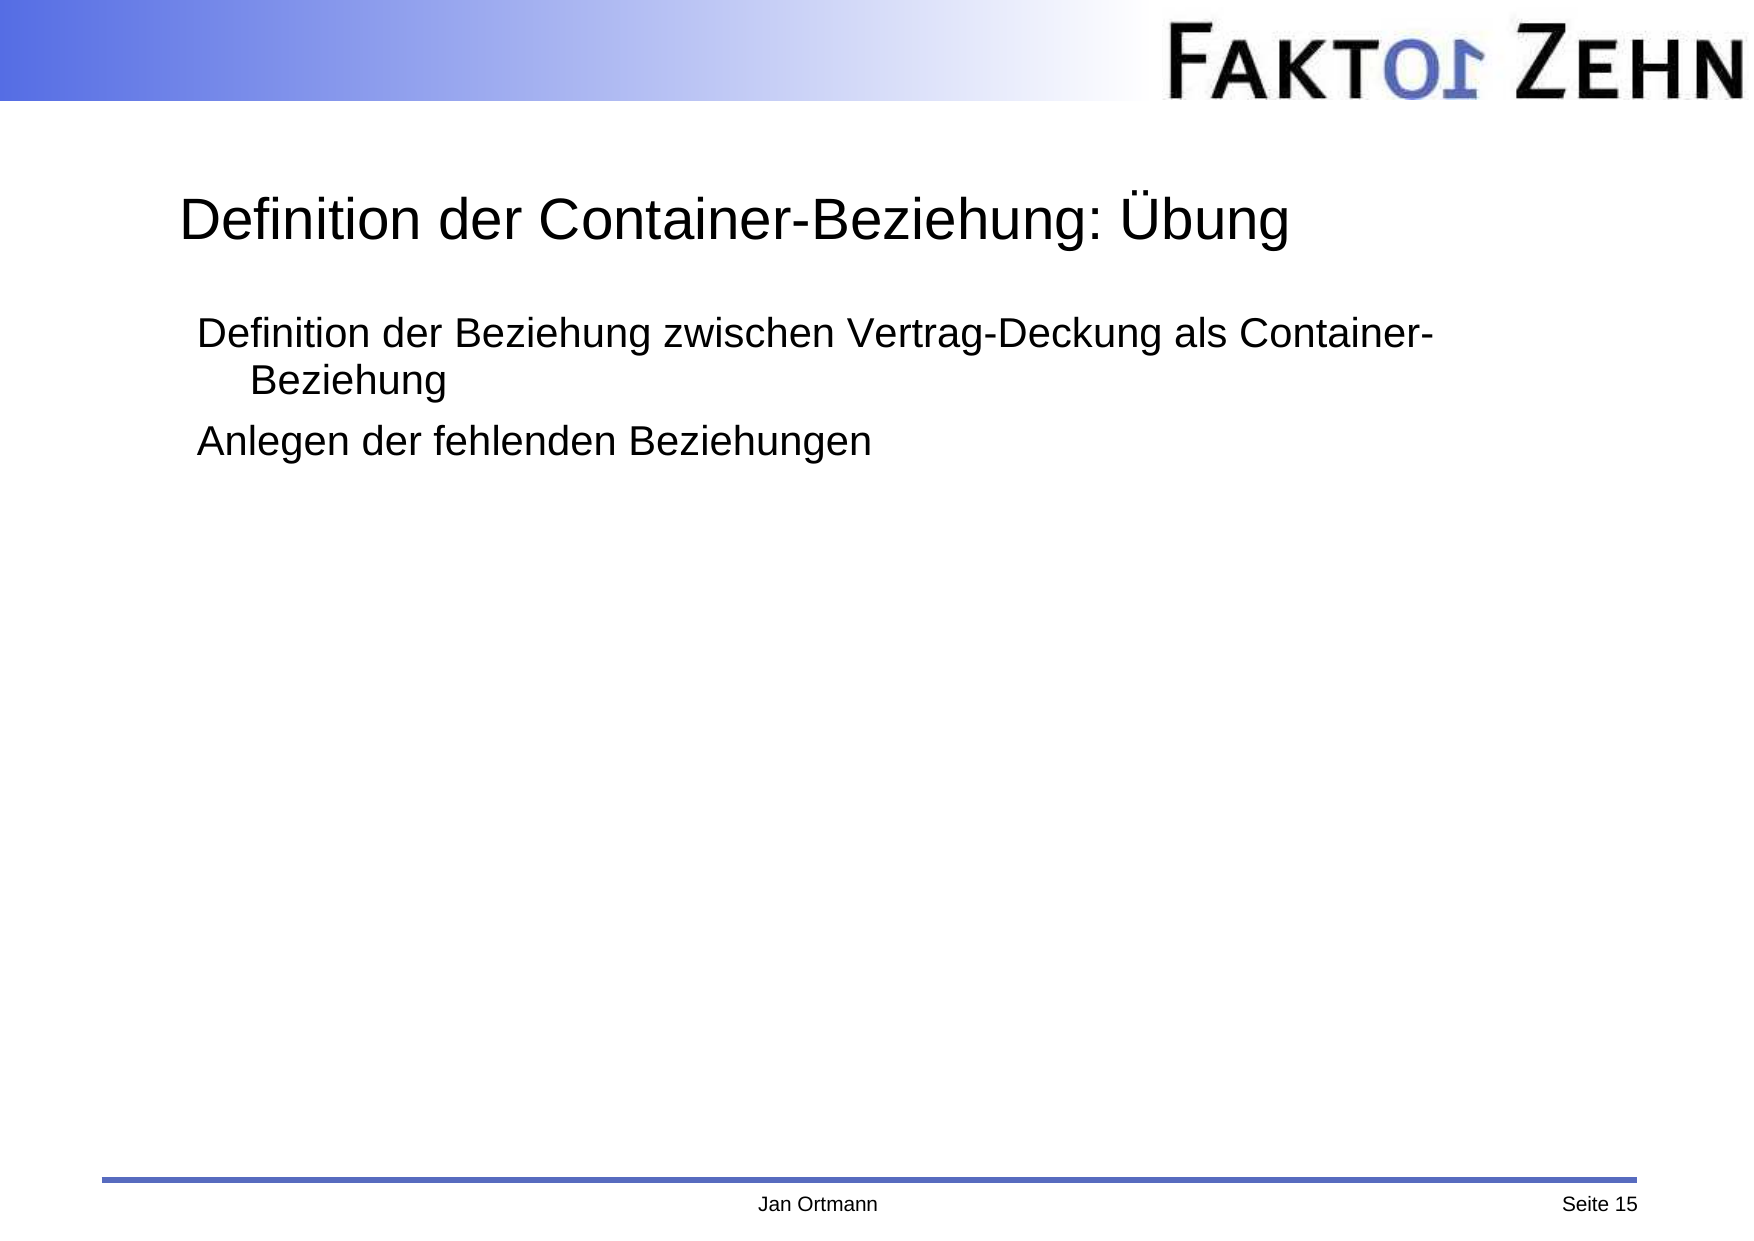

# Definition der Container-Beziehung: Übung
Definition der Beziehung zwischen Vertrag-Deckung als Container-Beziehung
Anlegen der fehlenden Beziehungen